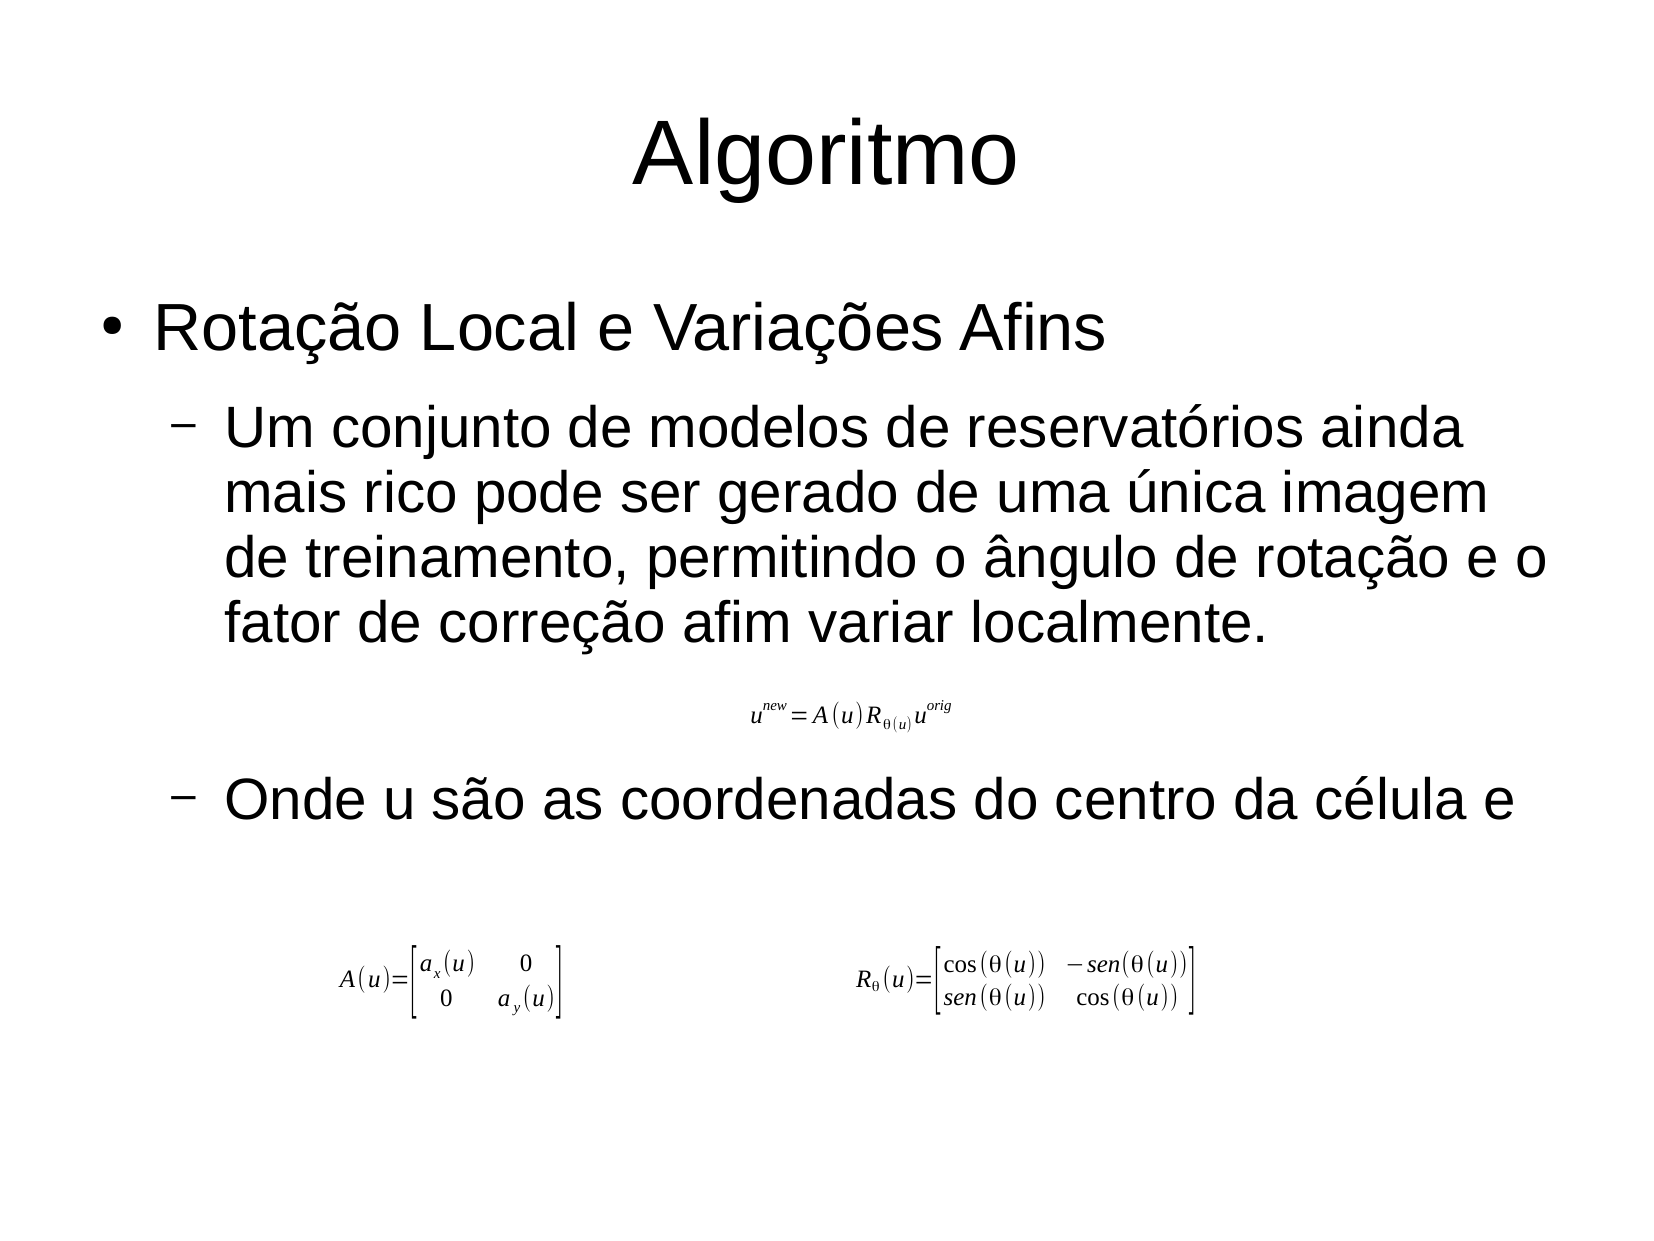

# Algoritmo
Rotação Local e Variações Afins
Um conjunto de modelos de reservatórios ainda mais rico pode ser gerado de uma única imagem de treinamento, permitindo o ângulo de rotação e o fator de correção afim variar localmente.
Onde u são as coordenadas do centro da célula e